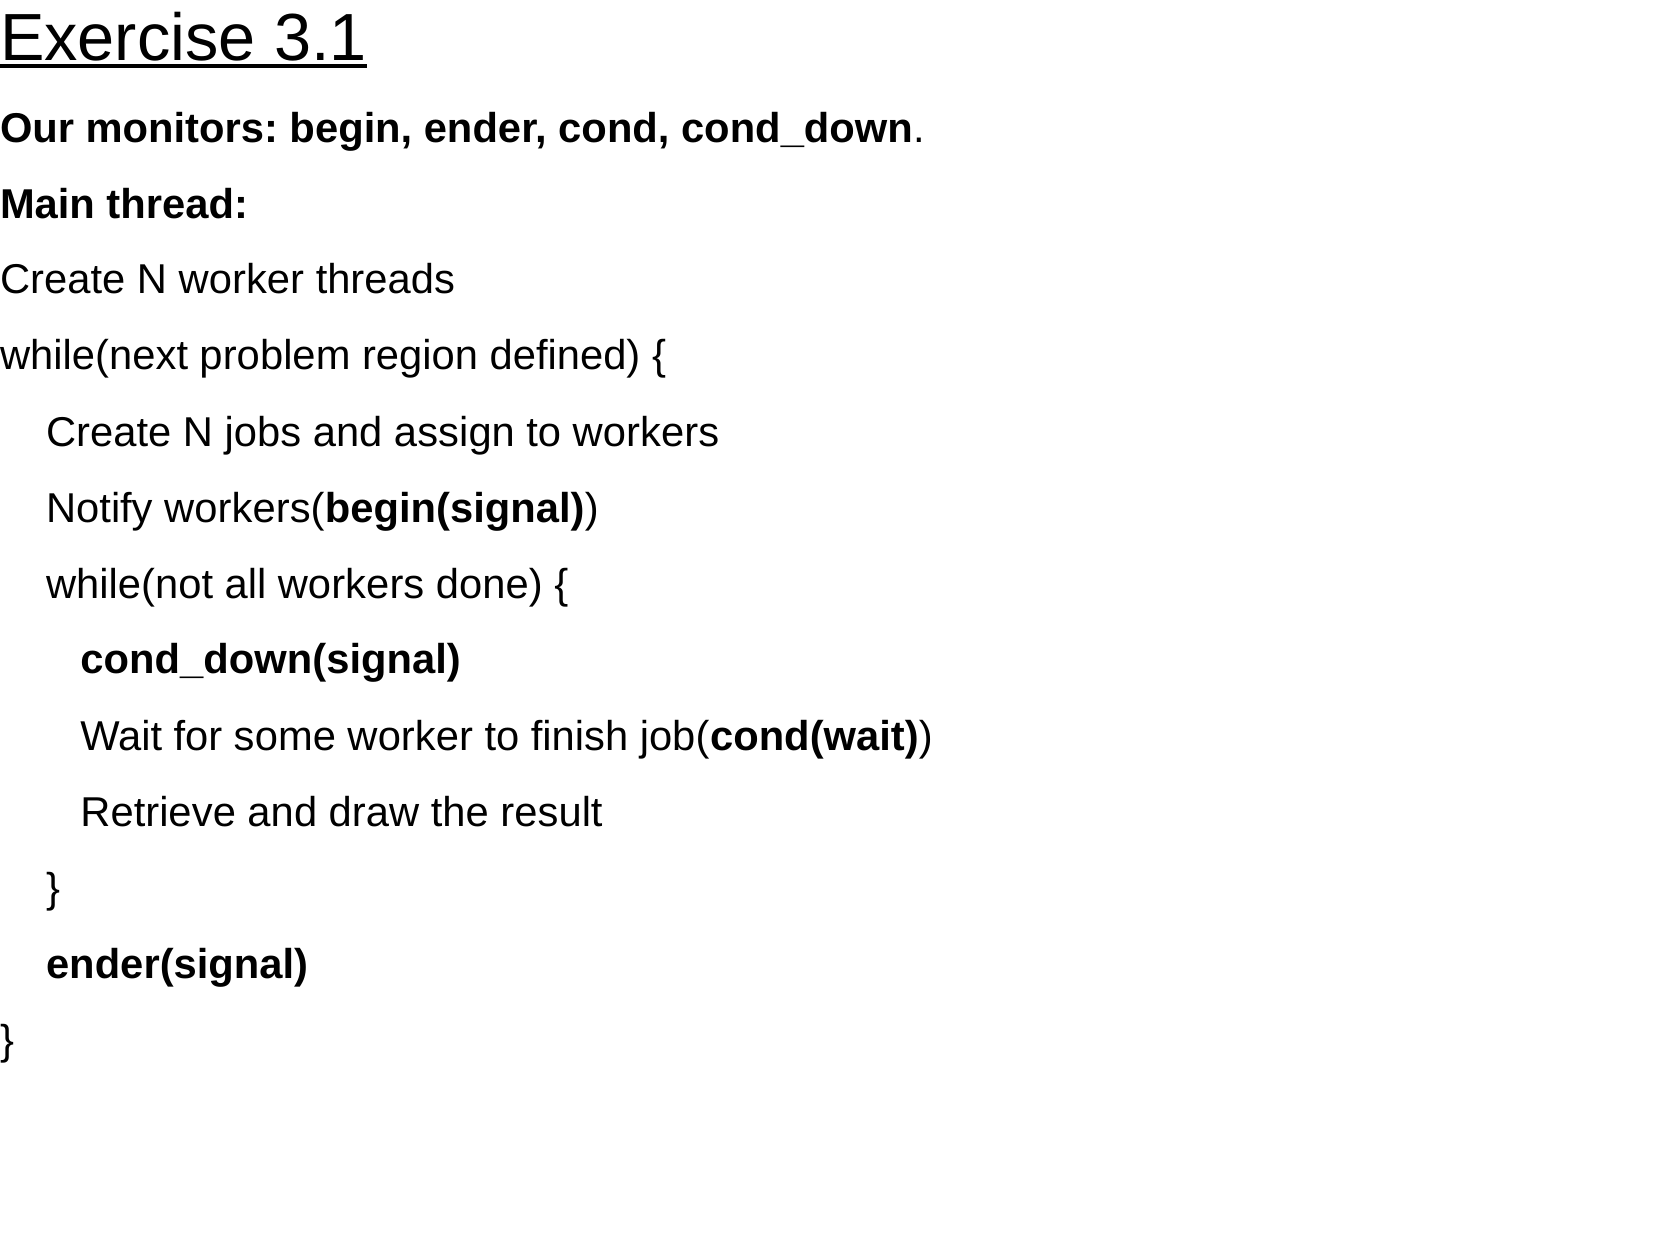

# Exercise 3.1
Our monitors: begin, ender, cond, cond_down.
Main thread:
Create N worker threads
while(next problem region defined) {
 Create N jobs and assign to workers
 Notify workers(begin(signal))
 while(not all workers done) {
 cond_down(signal)
 Wait for some worker to finish job(cond(wait))
 Retrieve and draw the result
 }
 ender(signal)
}